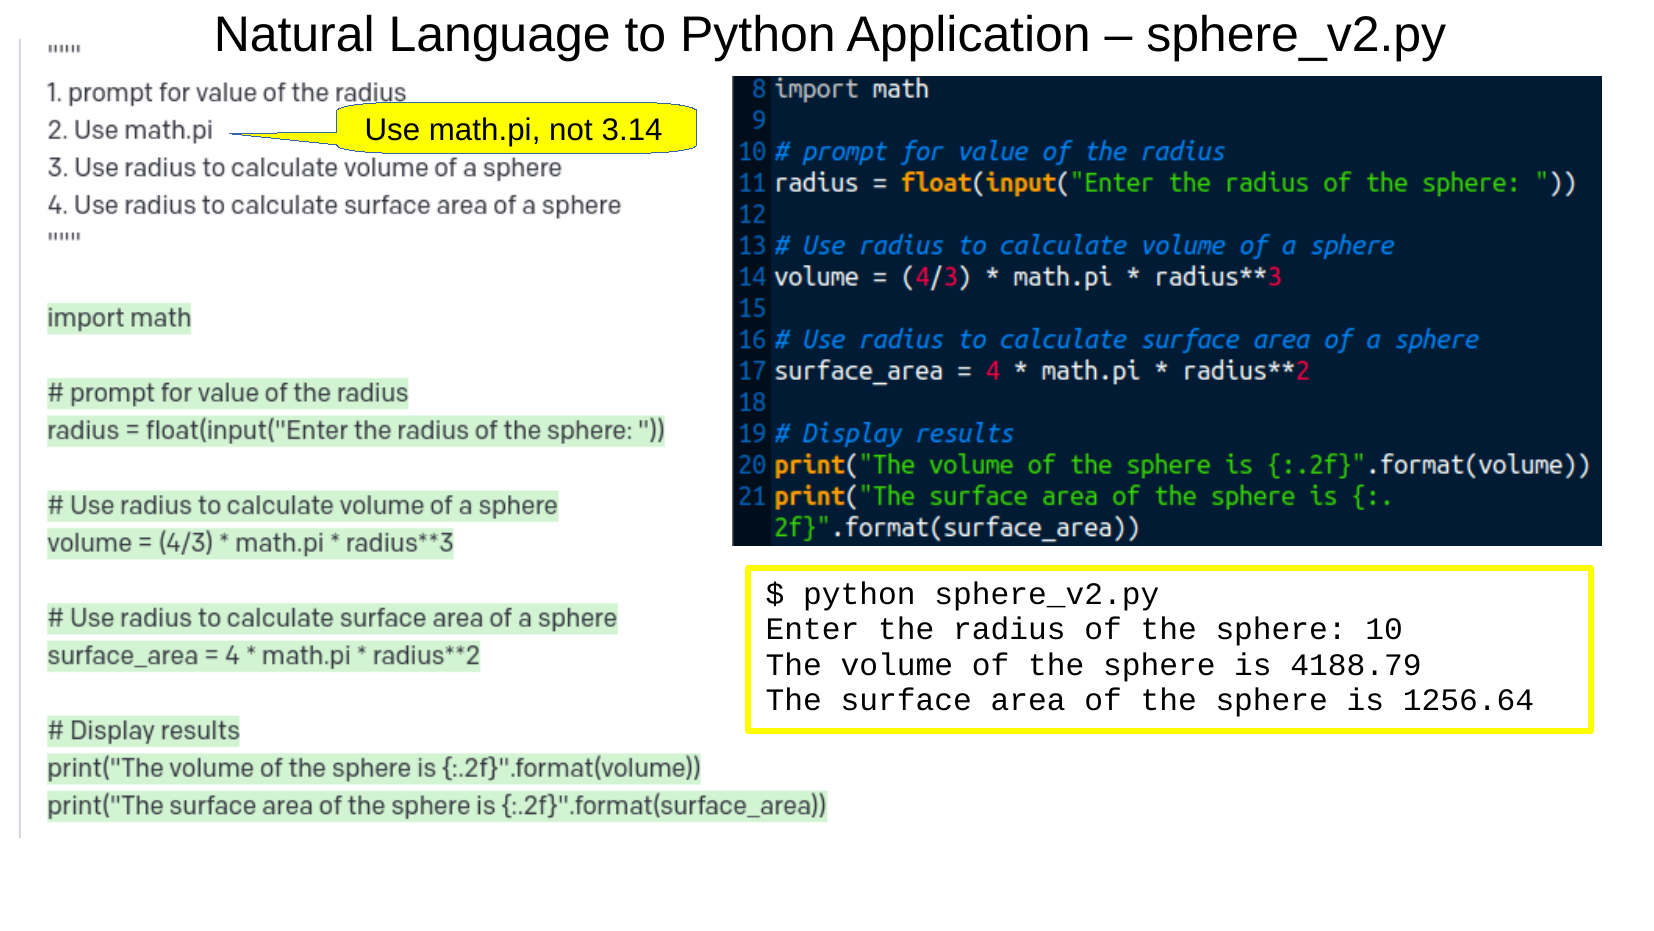

# Natural Language to Python Application – sphere_v2.py
Use math.pi, not 3.14
$ python sphere_v2.py
Enter the radius of the sphere: 10
The volume of the sphere is 4188.79
The surface area of the sphere is 1256.64